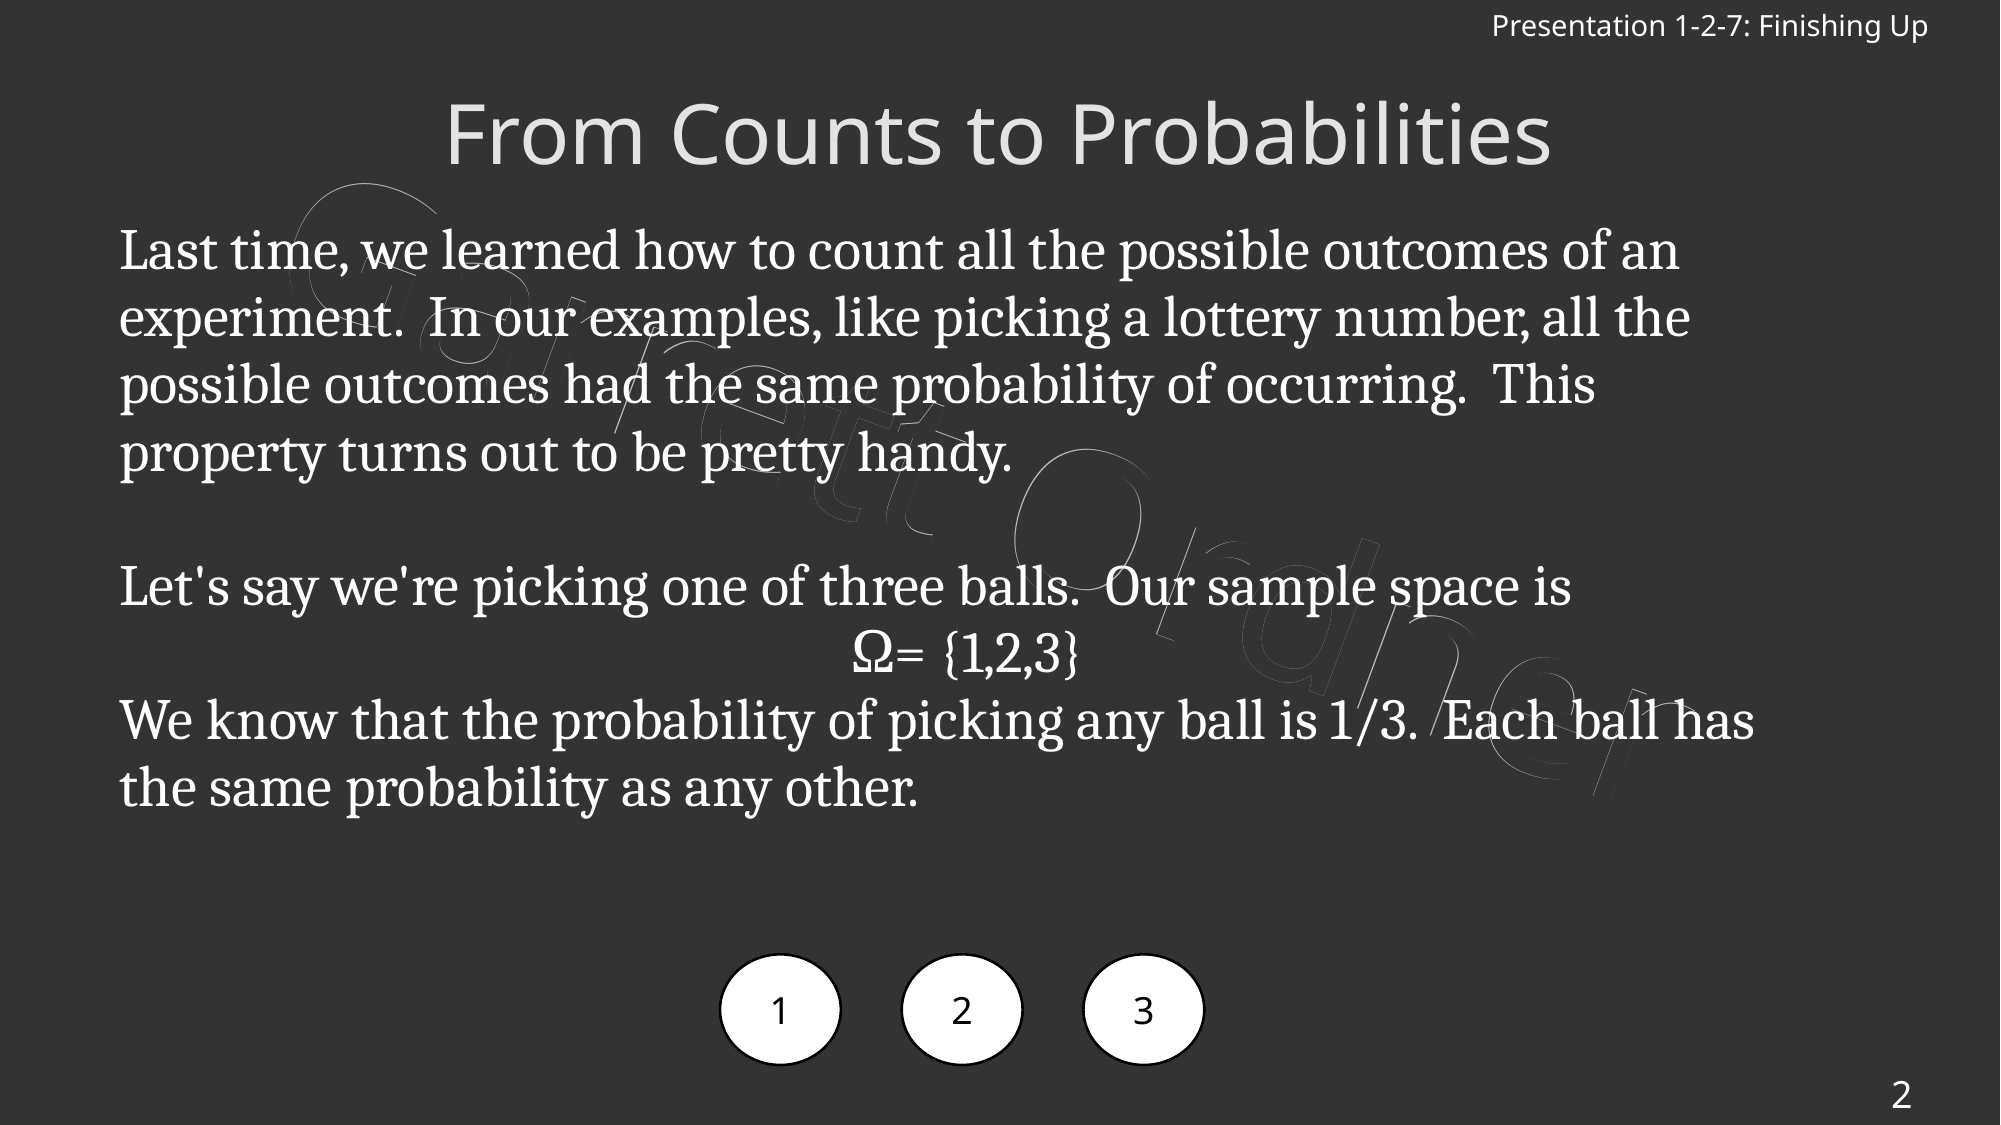

# From Counts to Probabilities
Last time, we learned how to count all the possible outcomes of an experiment. In our examples, like picking a lottery number, all the possible outcomes had the same probability of occurring. This property turns out to be pretty handy.
Let's say we're picking one of three balls. Our sample space is
Ω= {1,2,3}
We know that the probability of picking any ball is 1/3. Each ball has the same probability as any other.
1
2
3